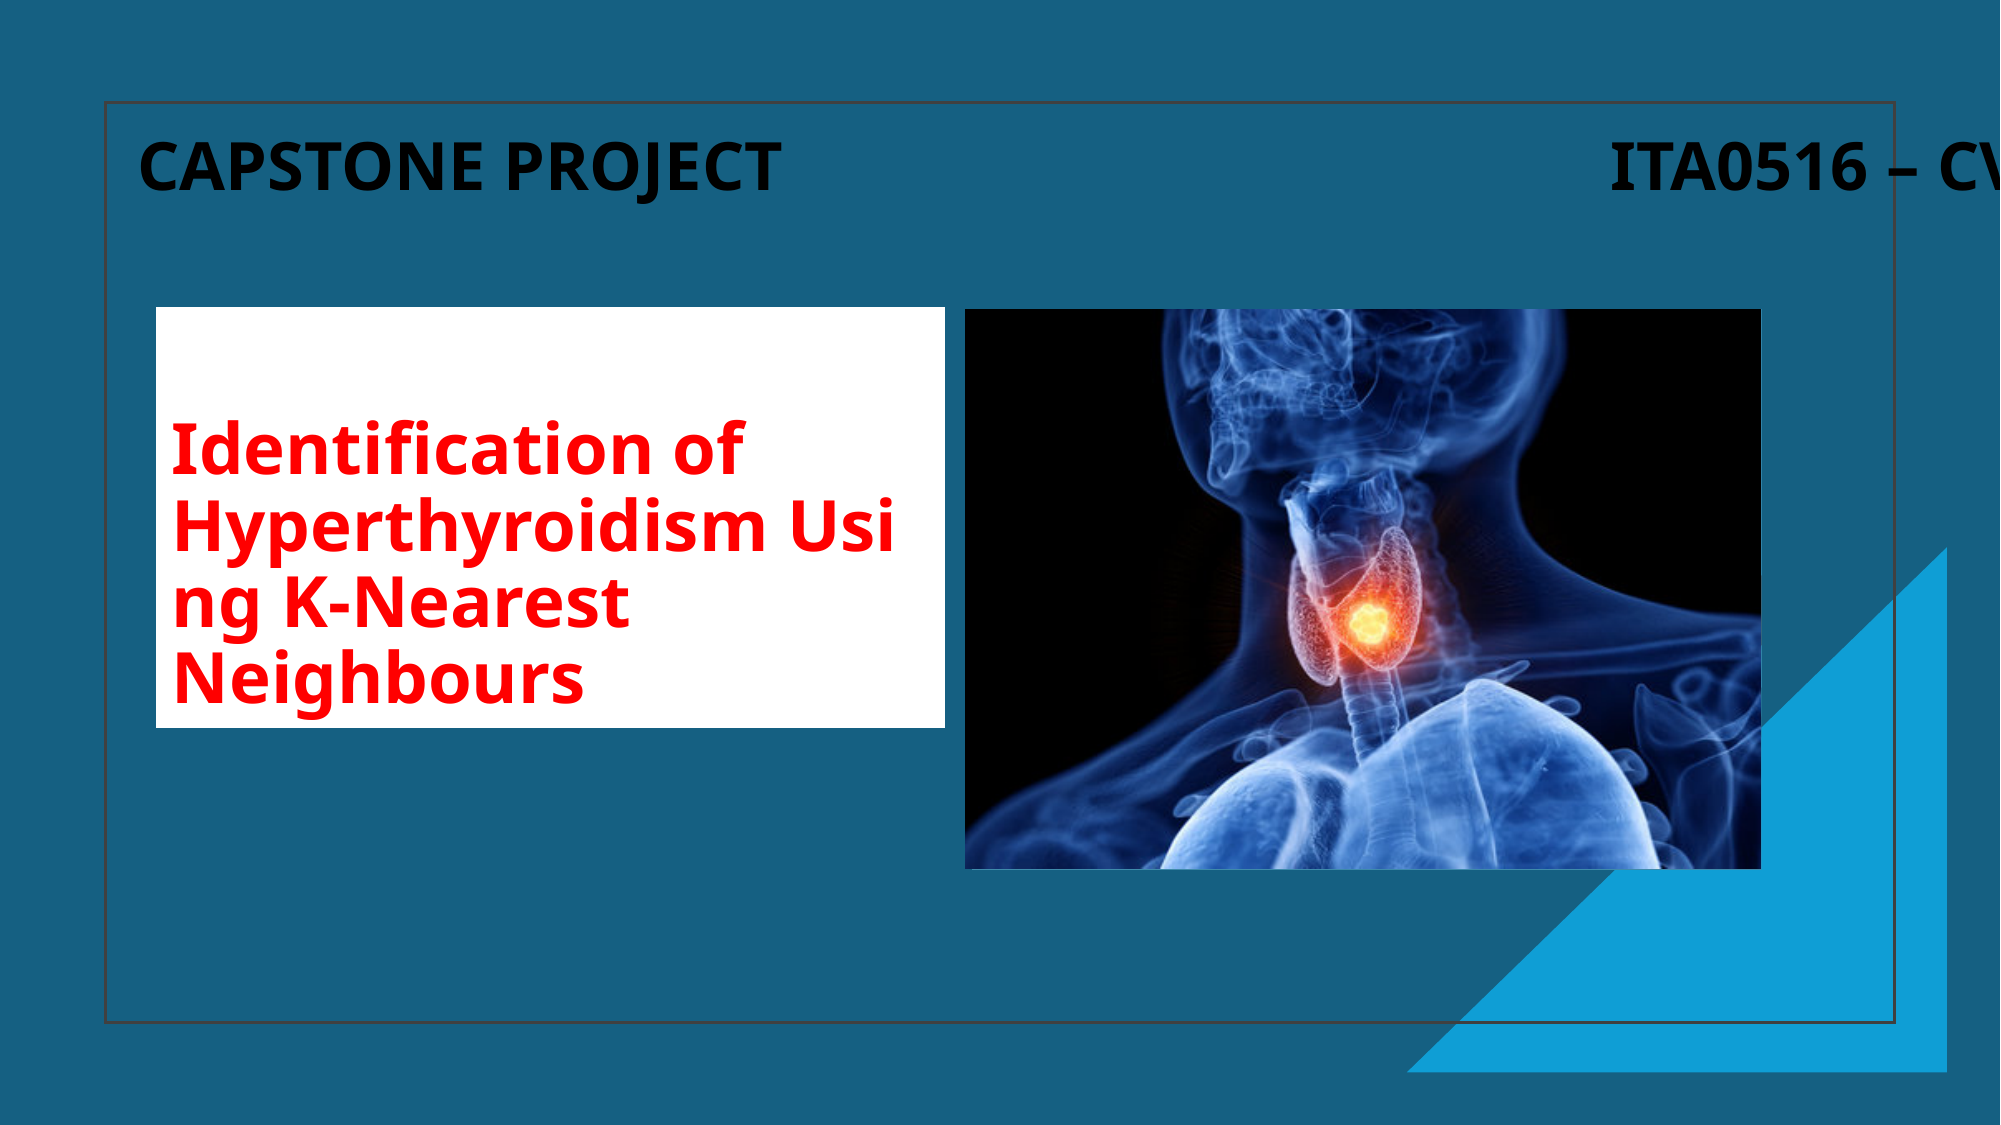

CAPSTONE PROJECT                                                ITA0516 – CV
# Identification of Hyperthyroidism Using K-Nearest Neighbours